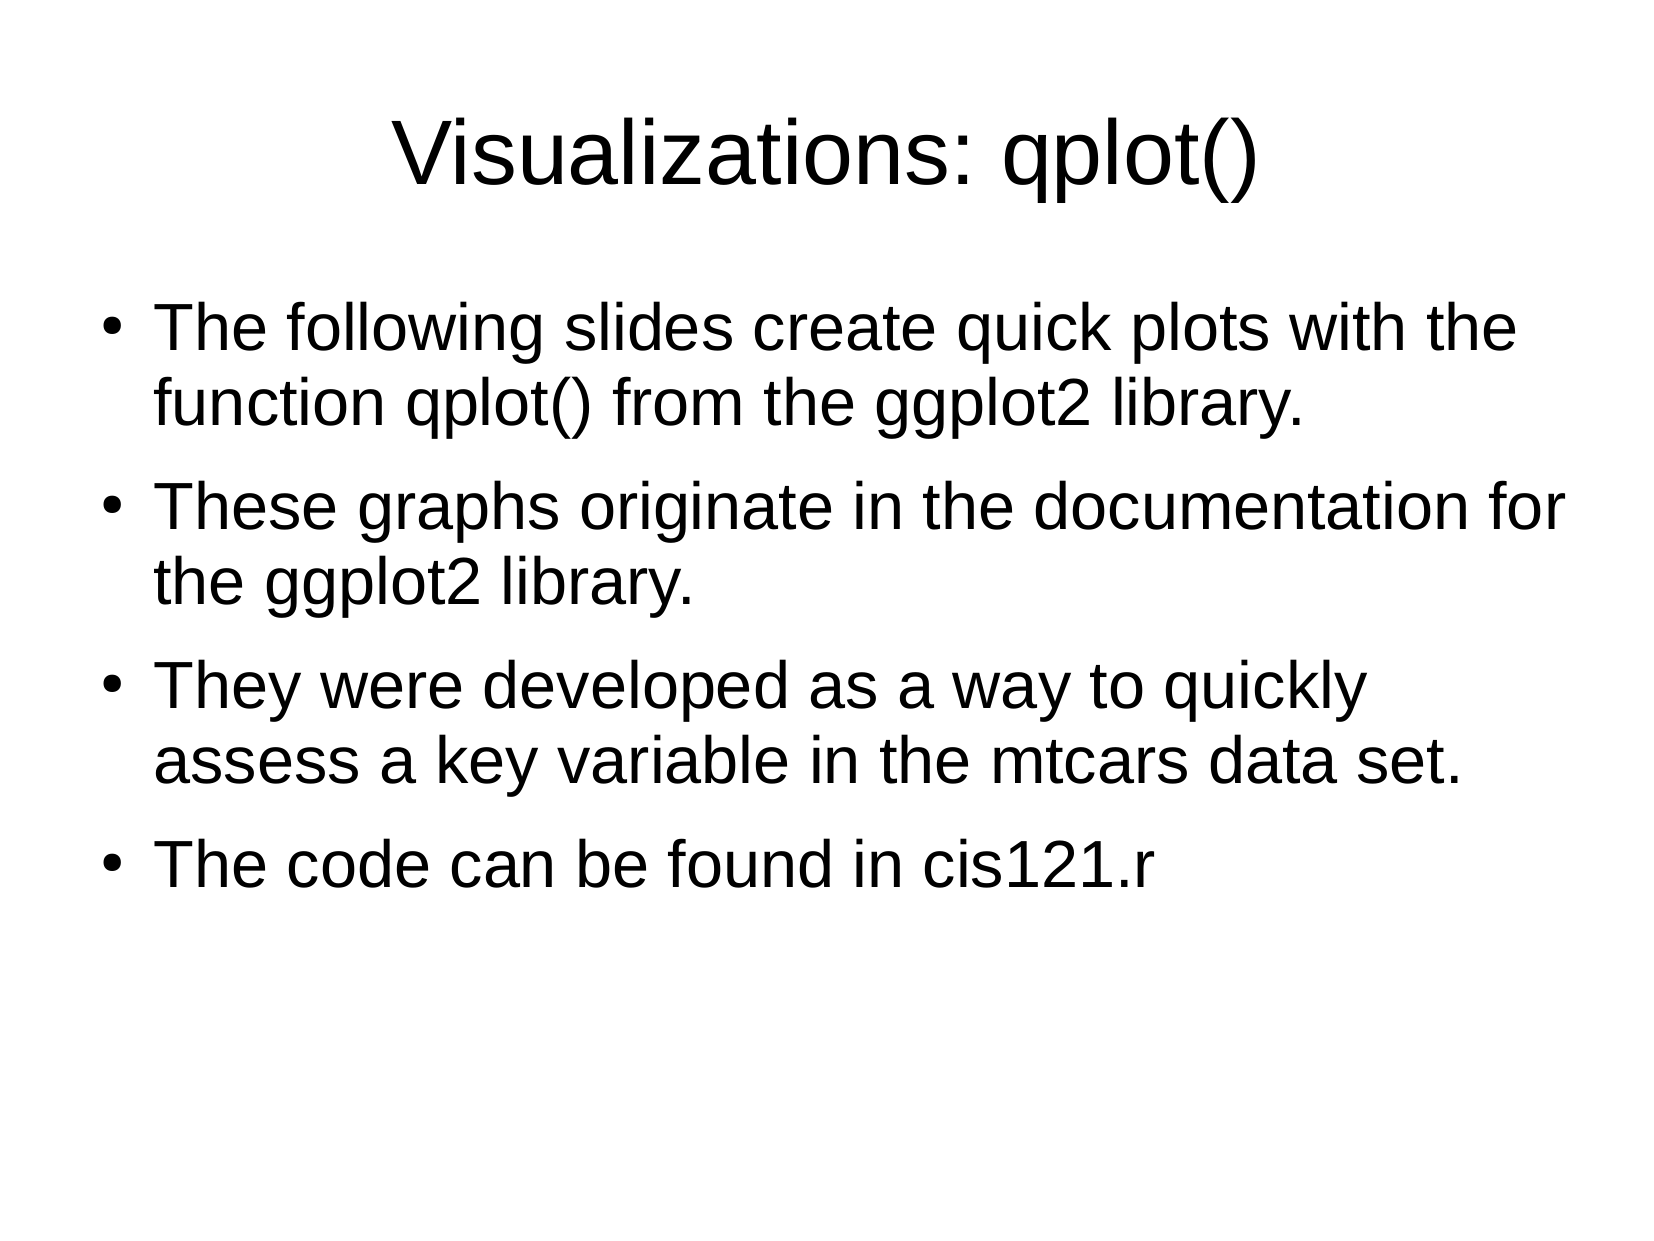

# Visualizations: qplot()
The following slides create quick plots with the function qplot() from the ggplot2 library.
These graphs originate in the documentation for the ggplot2 library.
They were developed as a way to quickly assess a key variable in the mtcars data set.
The code can be found in cis121.r